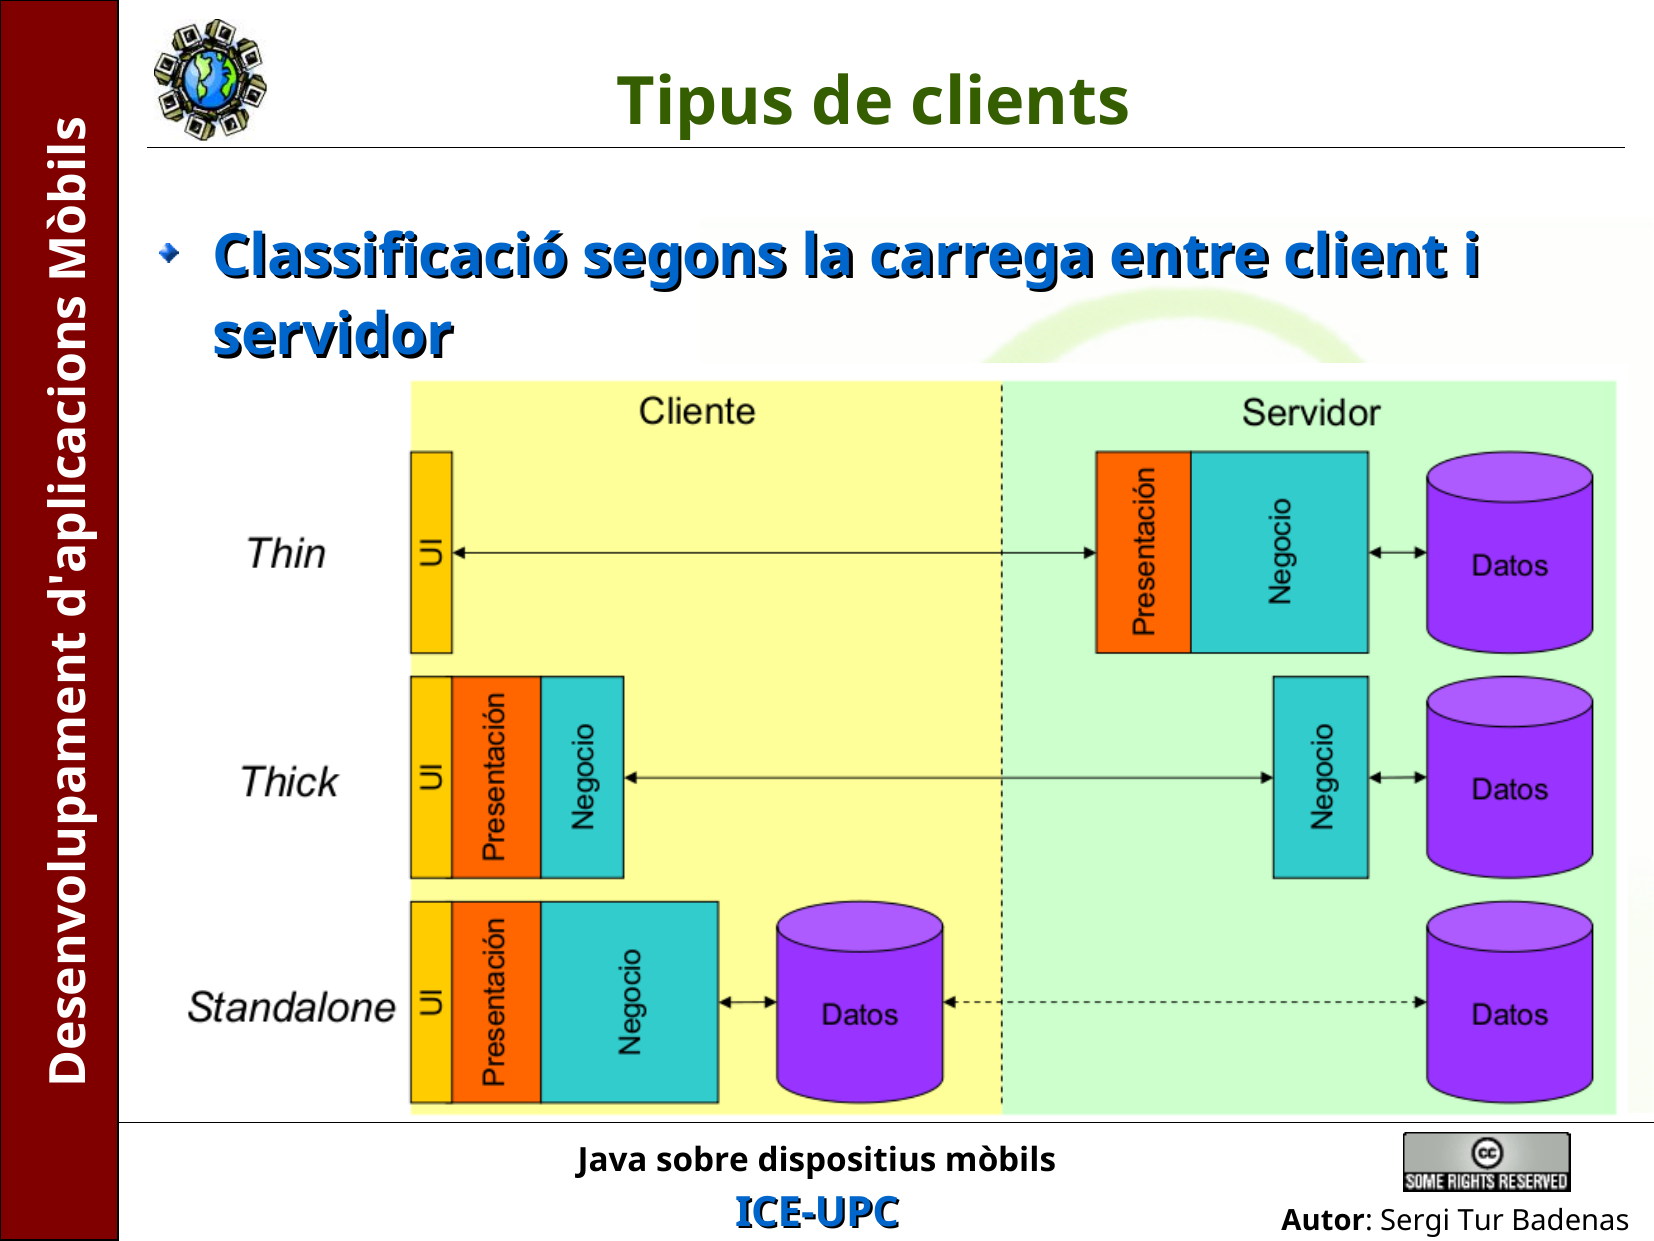

# Tipus de clients
Classificació segons la carrega entre client i servidor